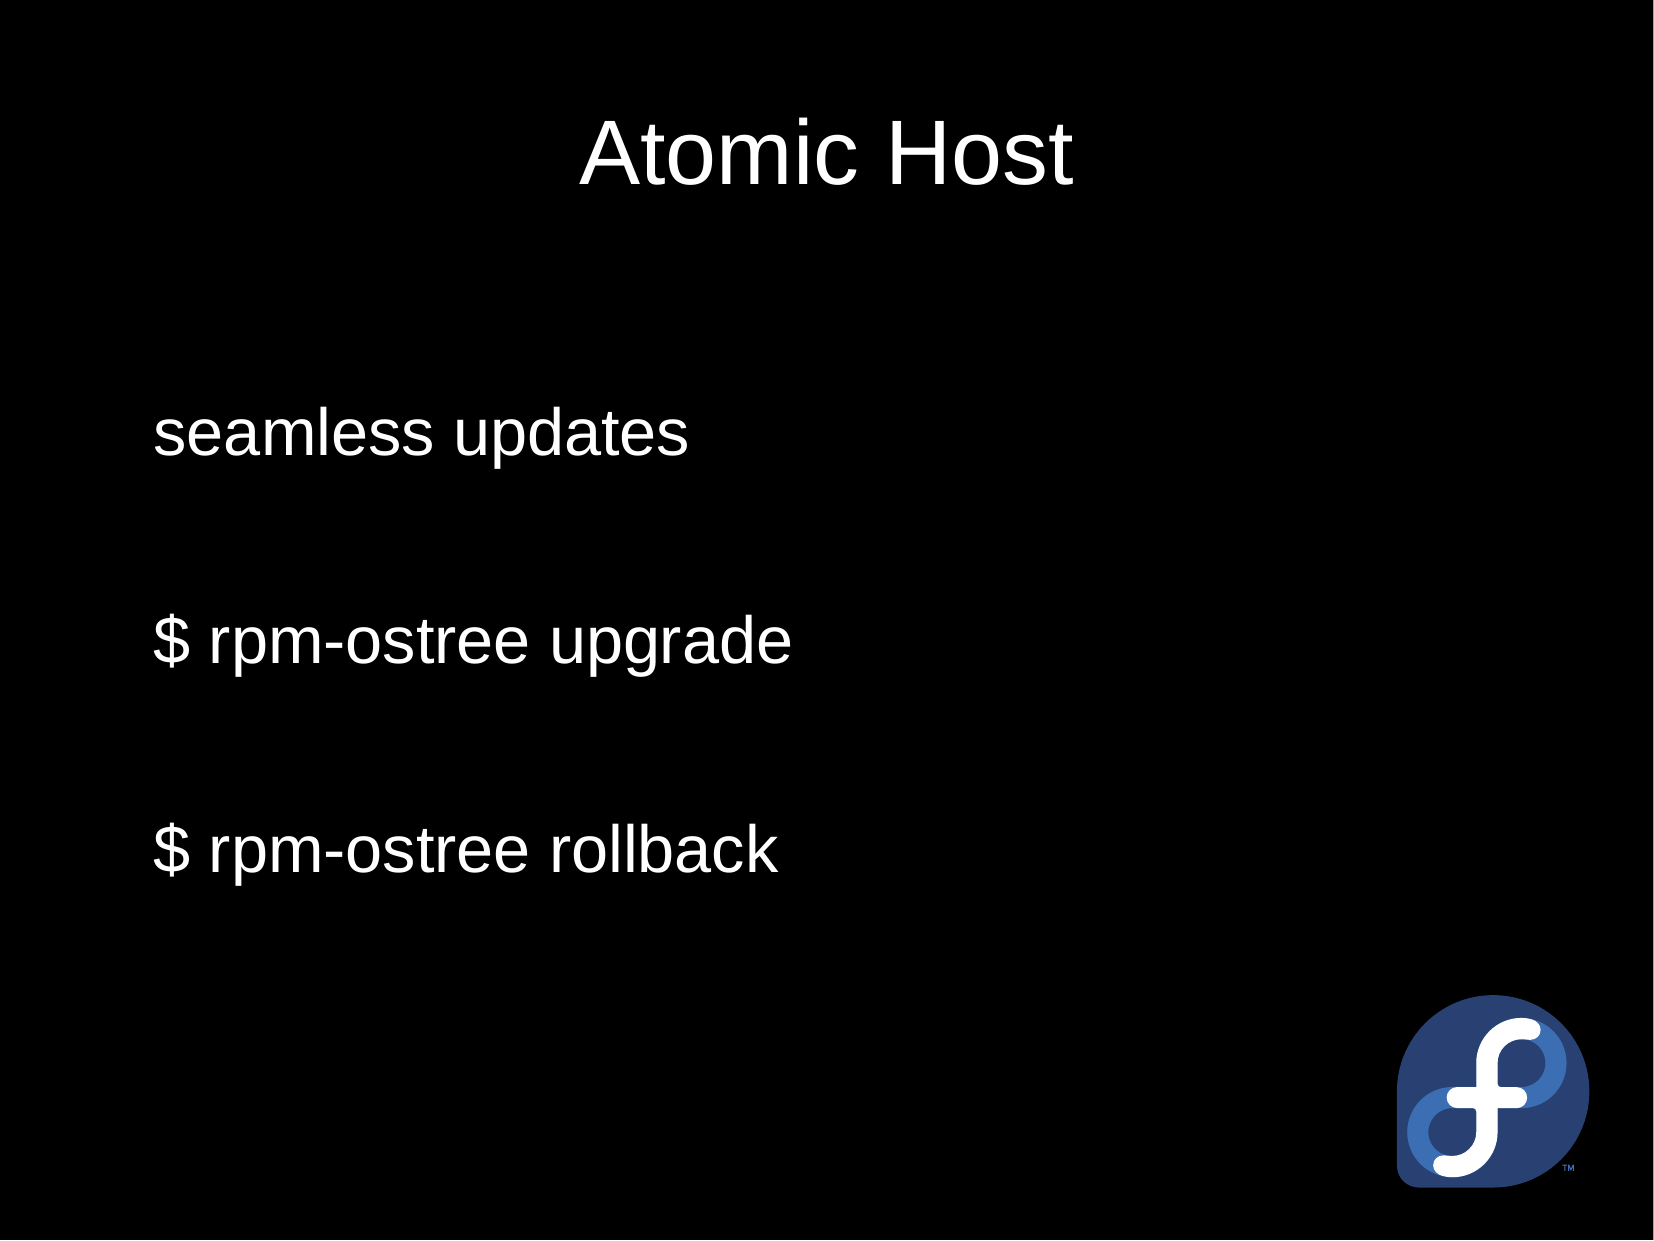

# Atomic Host
seamless updates
$ rpm-ostree upgrade
$ rpm-ostree rollback